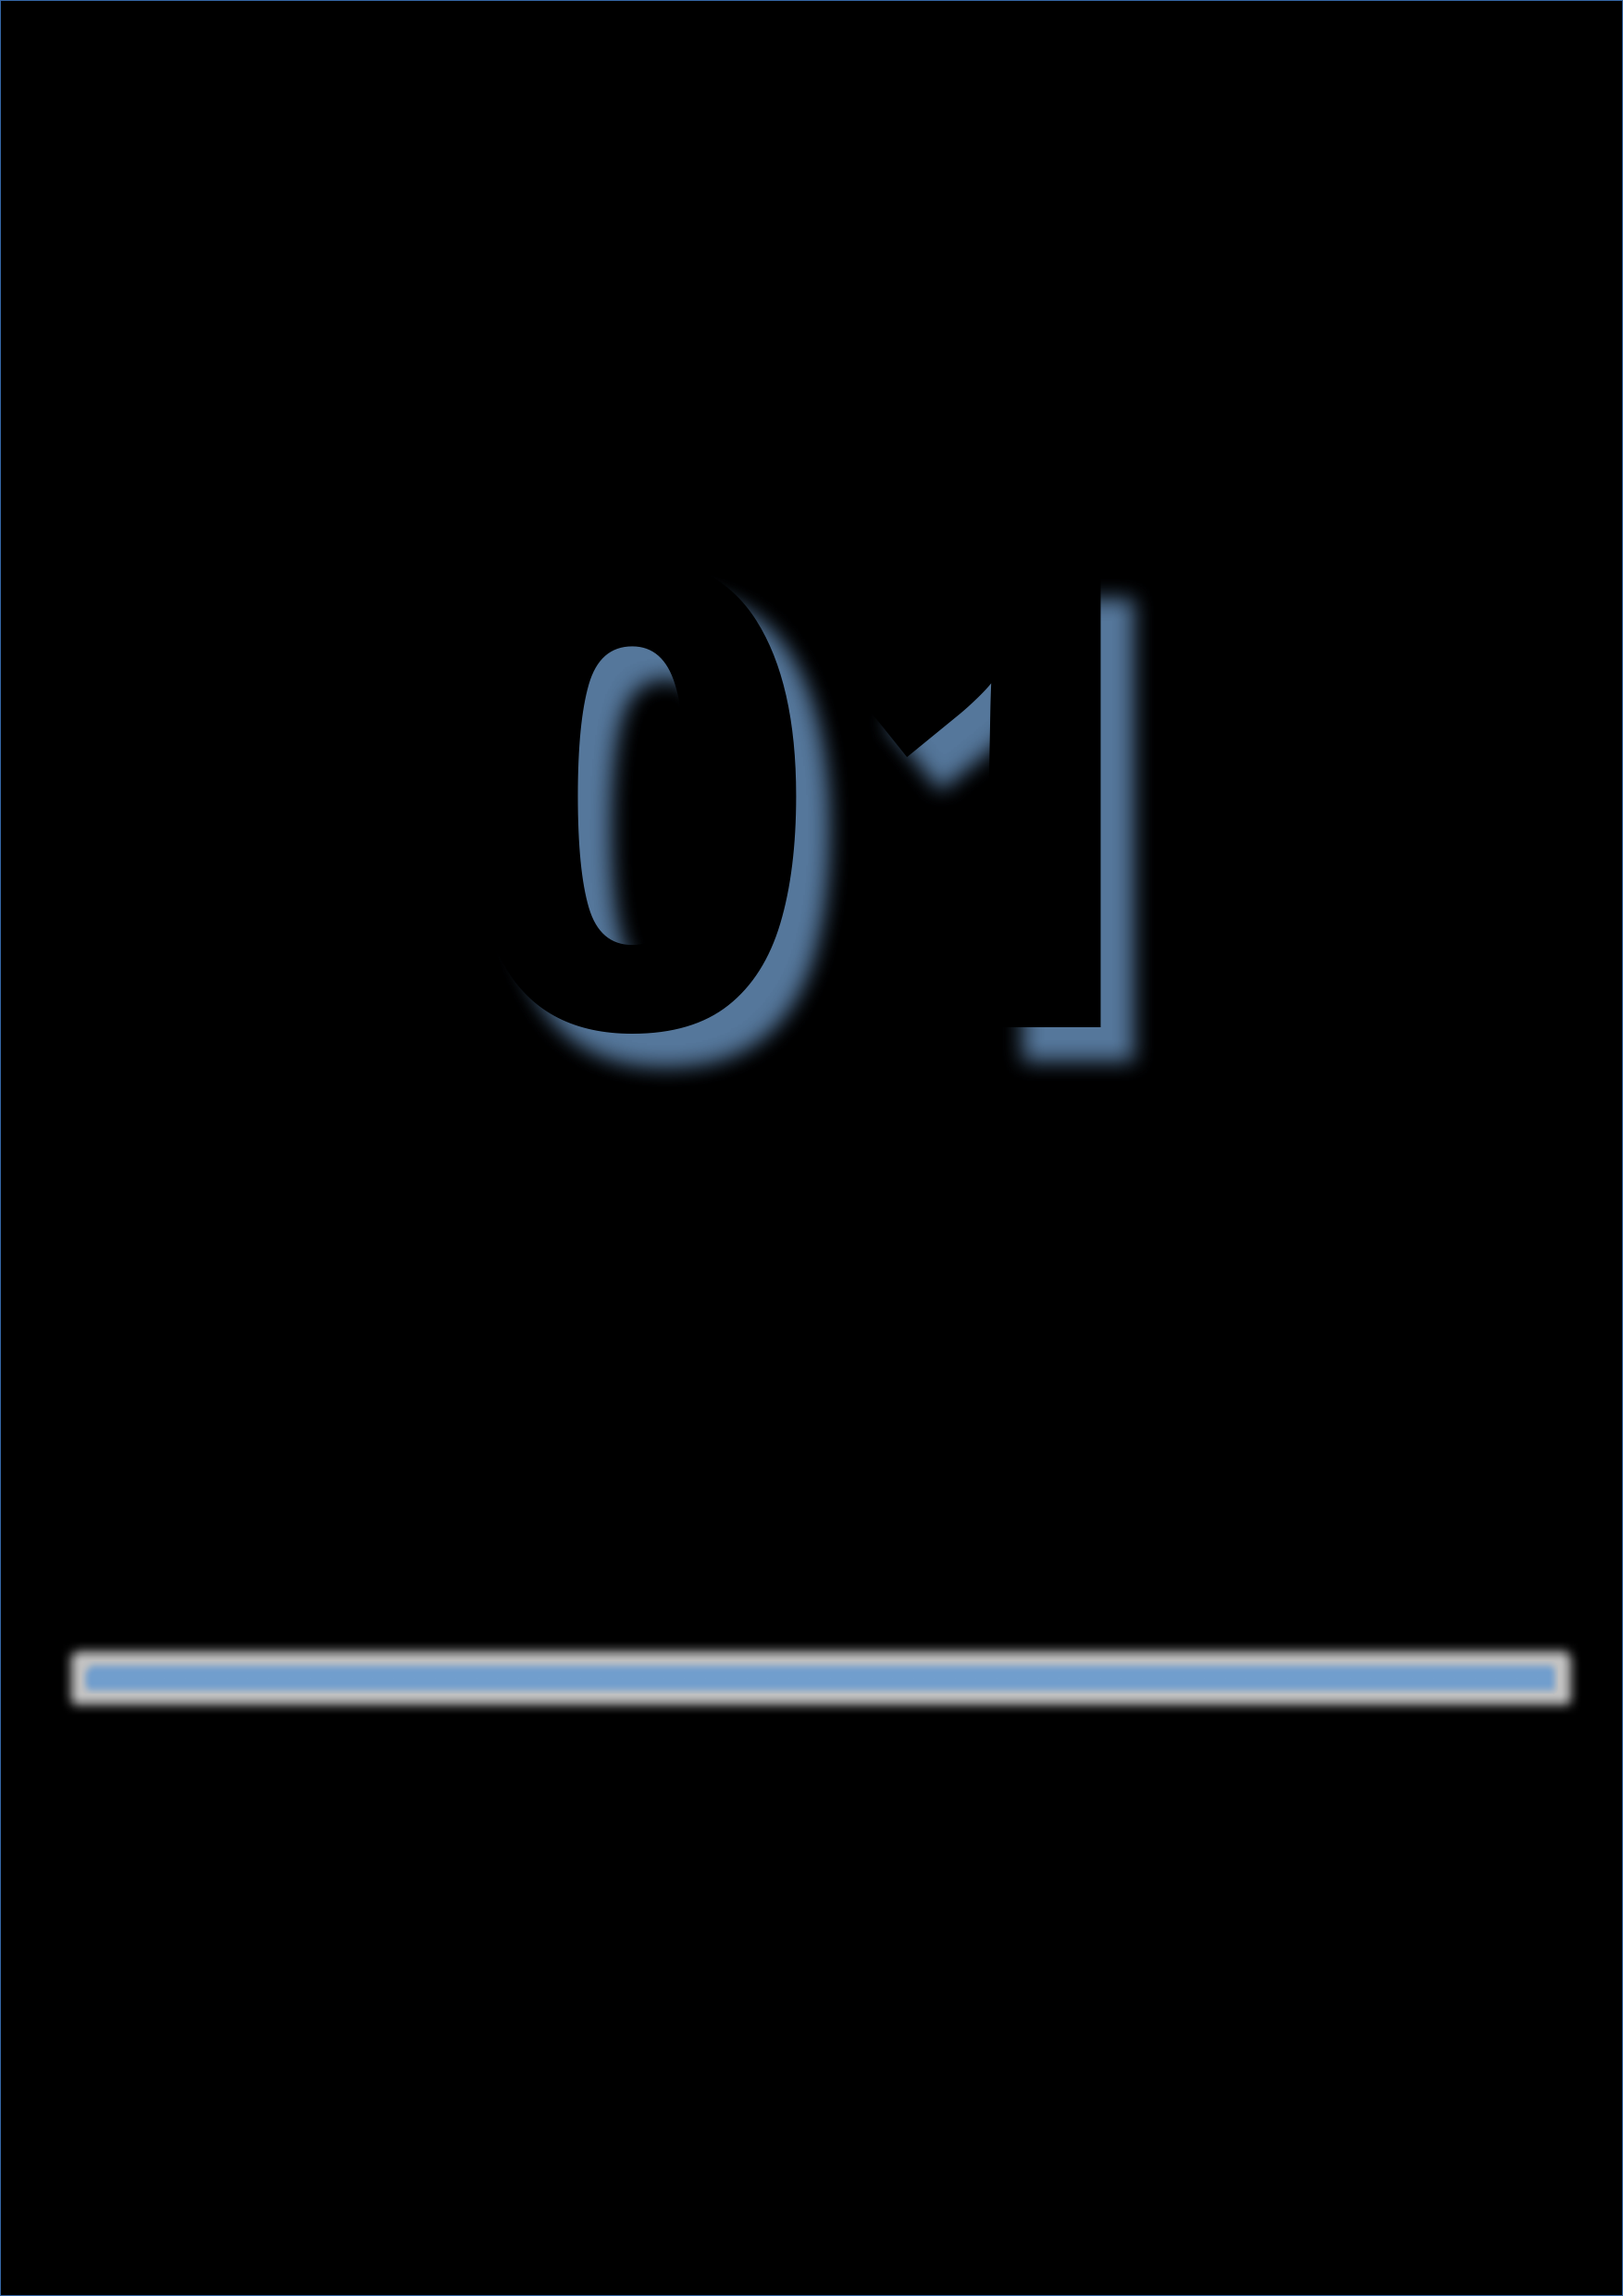

01
- Direito -
Tecnologia a serviço do talento jurídico